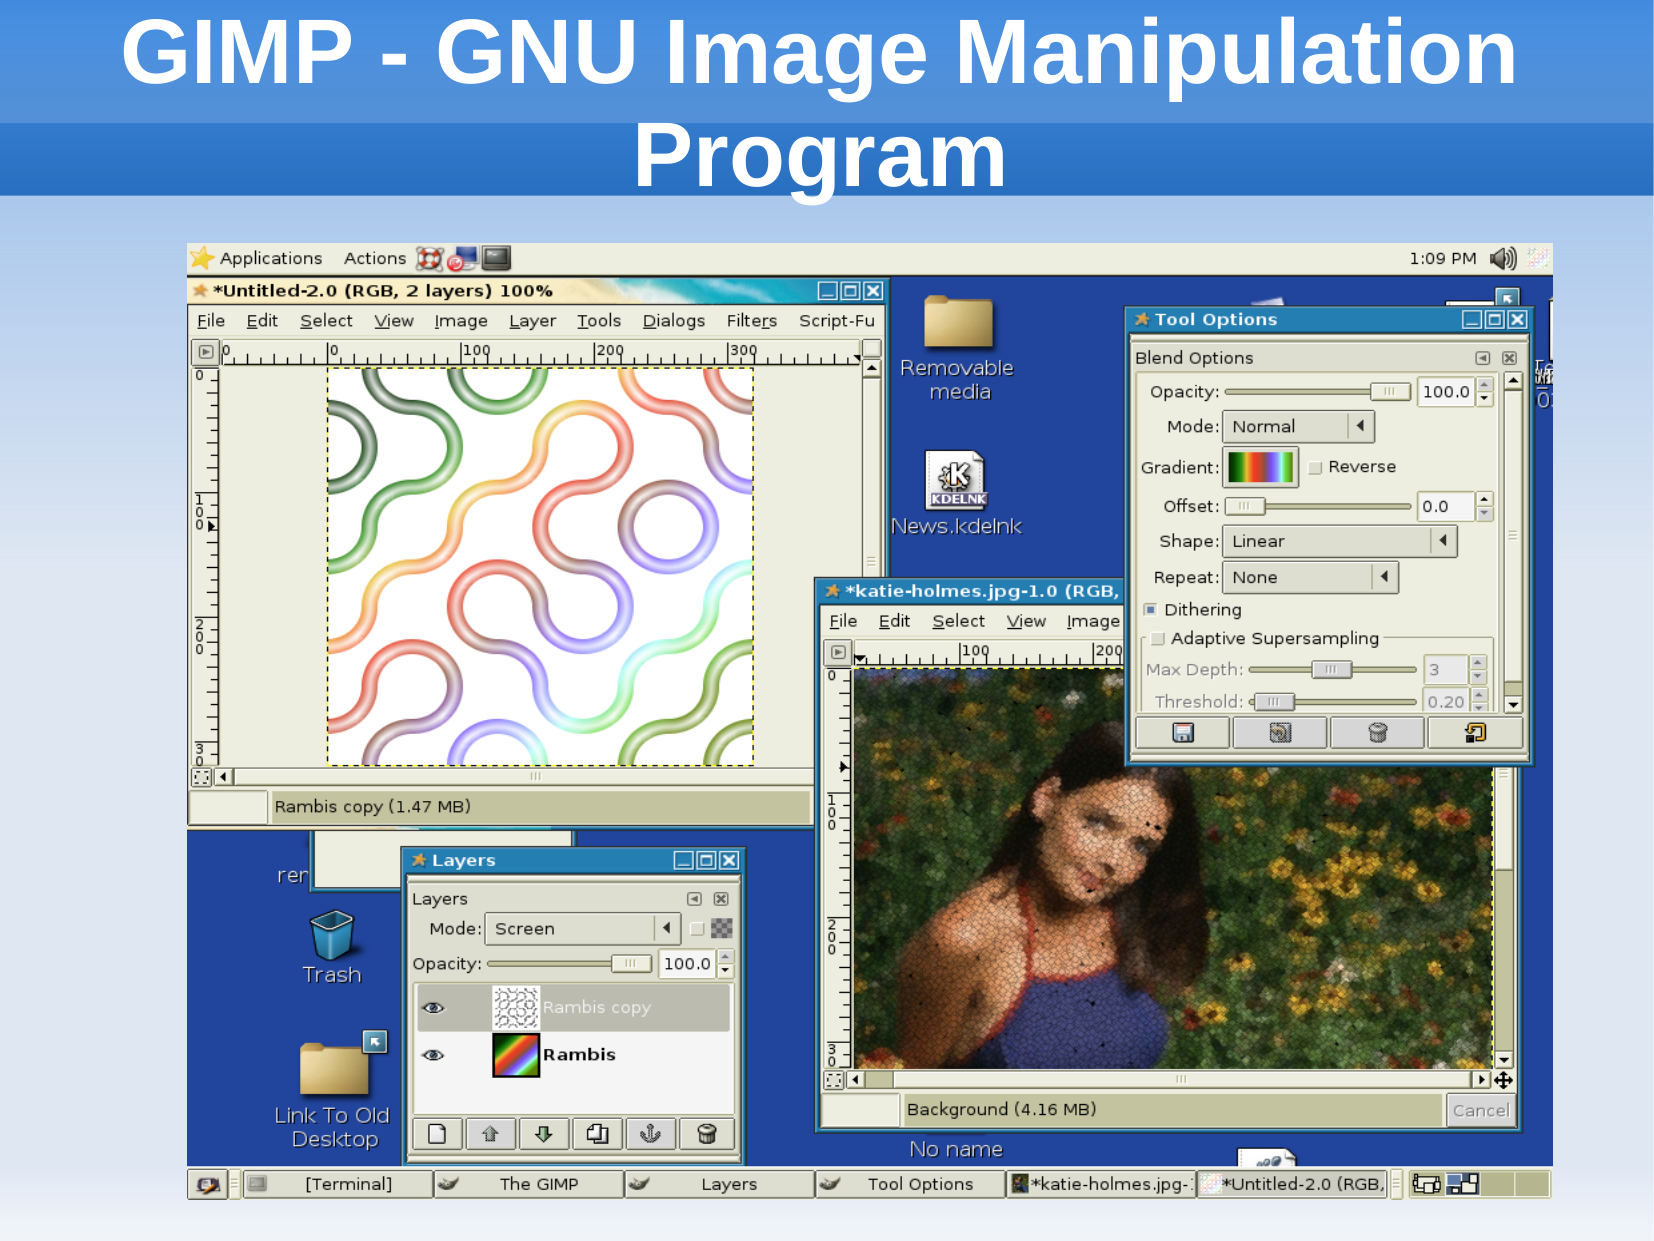

# GIMP - GNU Image Manipulation Program